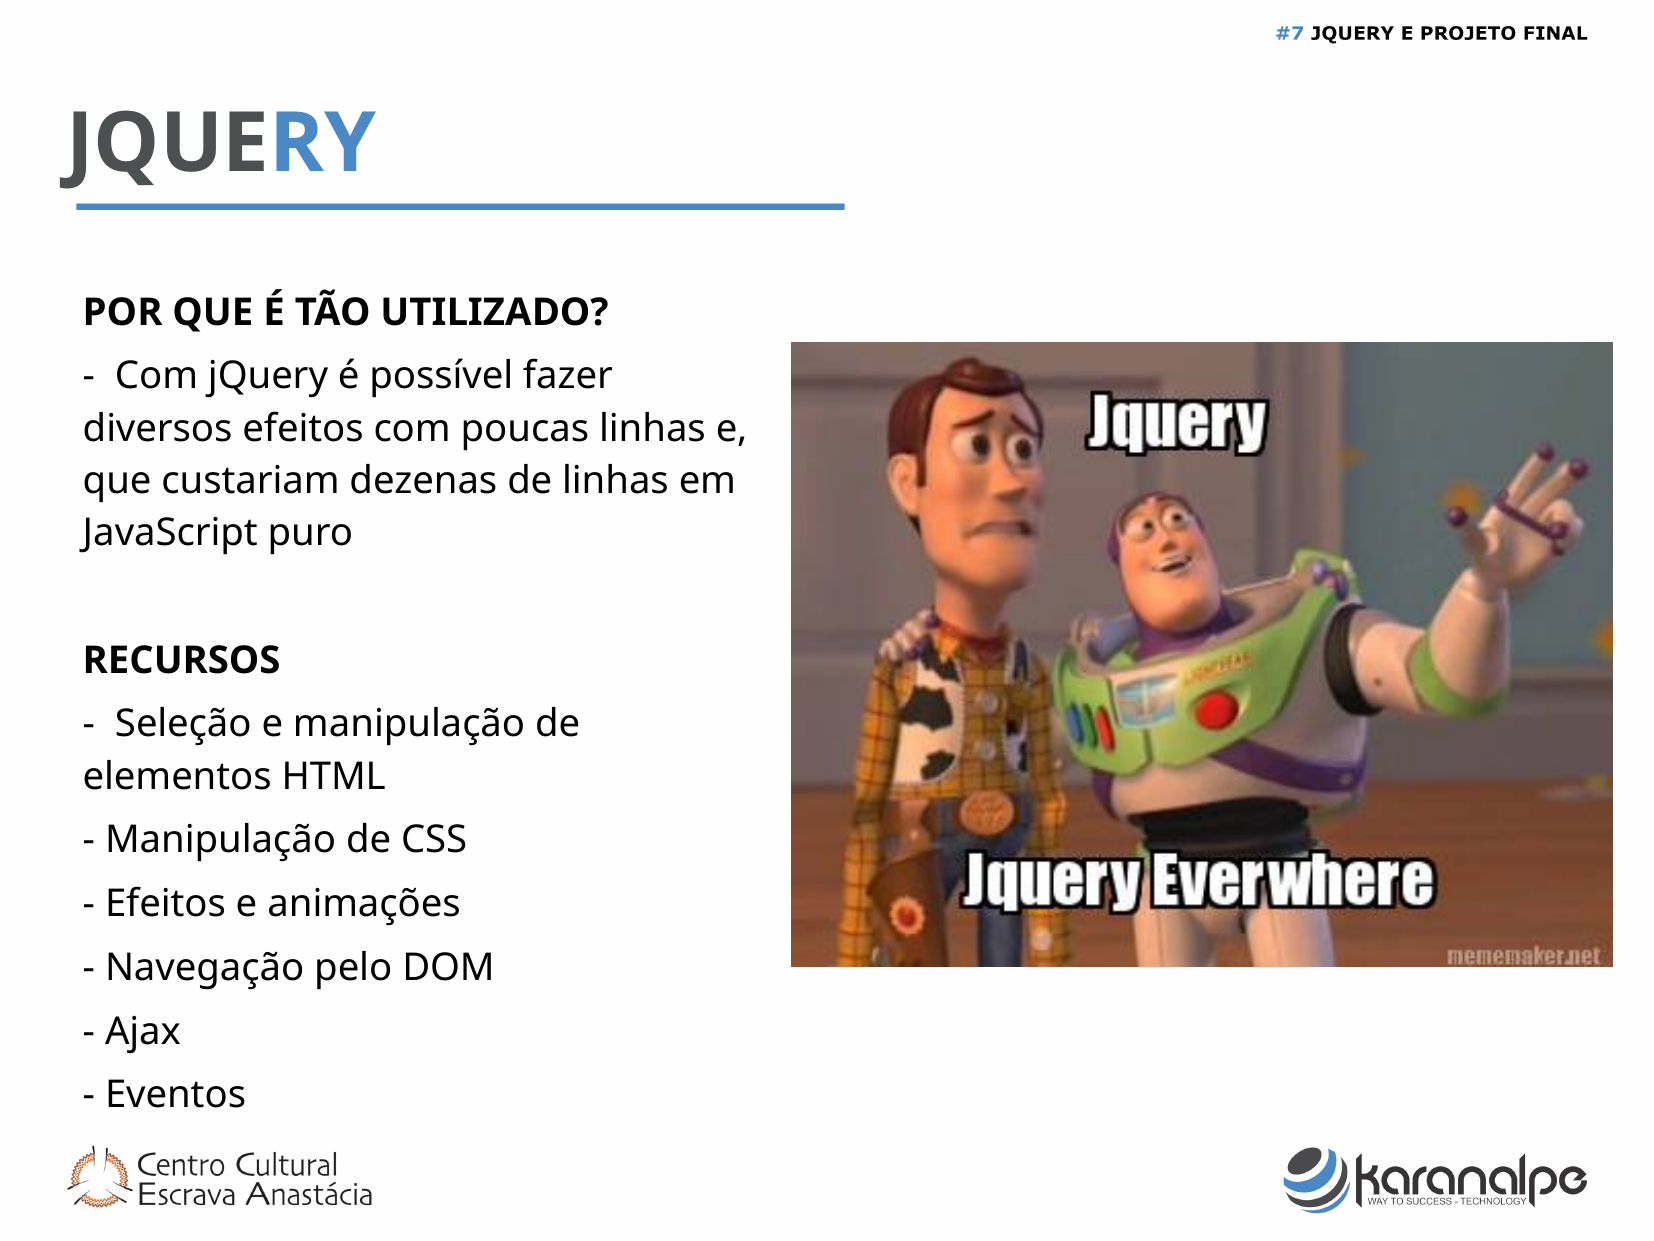

JQUERY
# POR QUE É TÃO UTILIZADO?
- Com jQuery é possível fazer diversos efeitos com poucas linhas e, que custariam dezenas de linhas em JavaScript puro
RECURSOS
- Seleção e manipulação de elementos HTML
- Manipulação de CSS
- Efeitos e animações
- Navegação pelo DOM
- Ajax
- Eventos